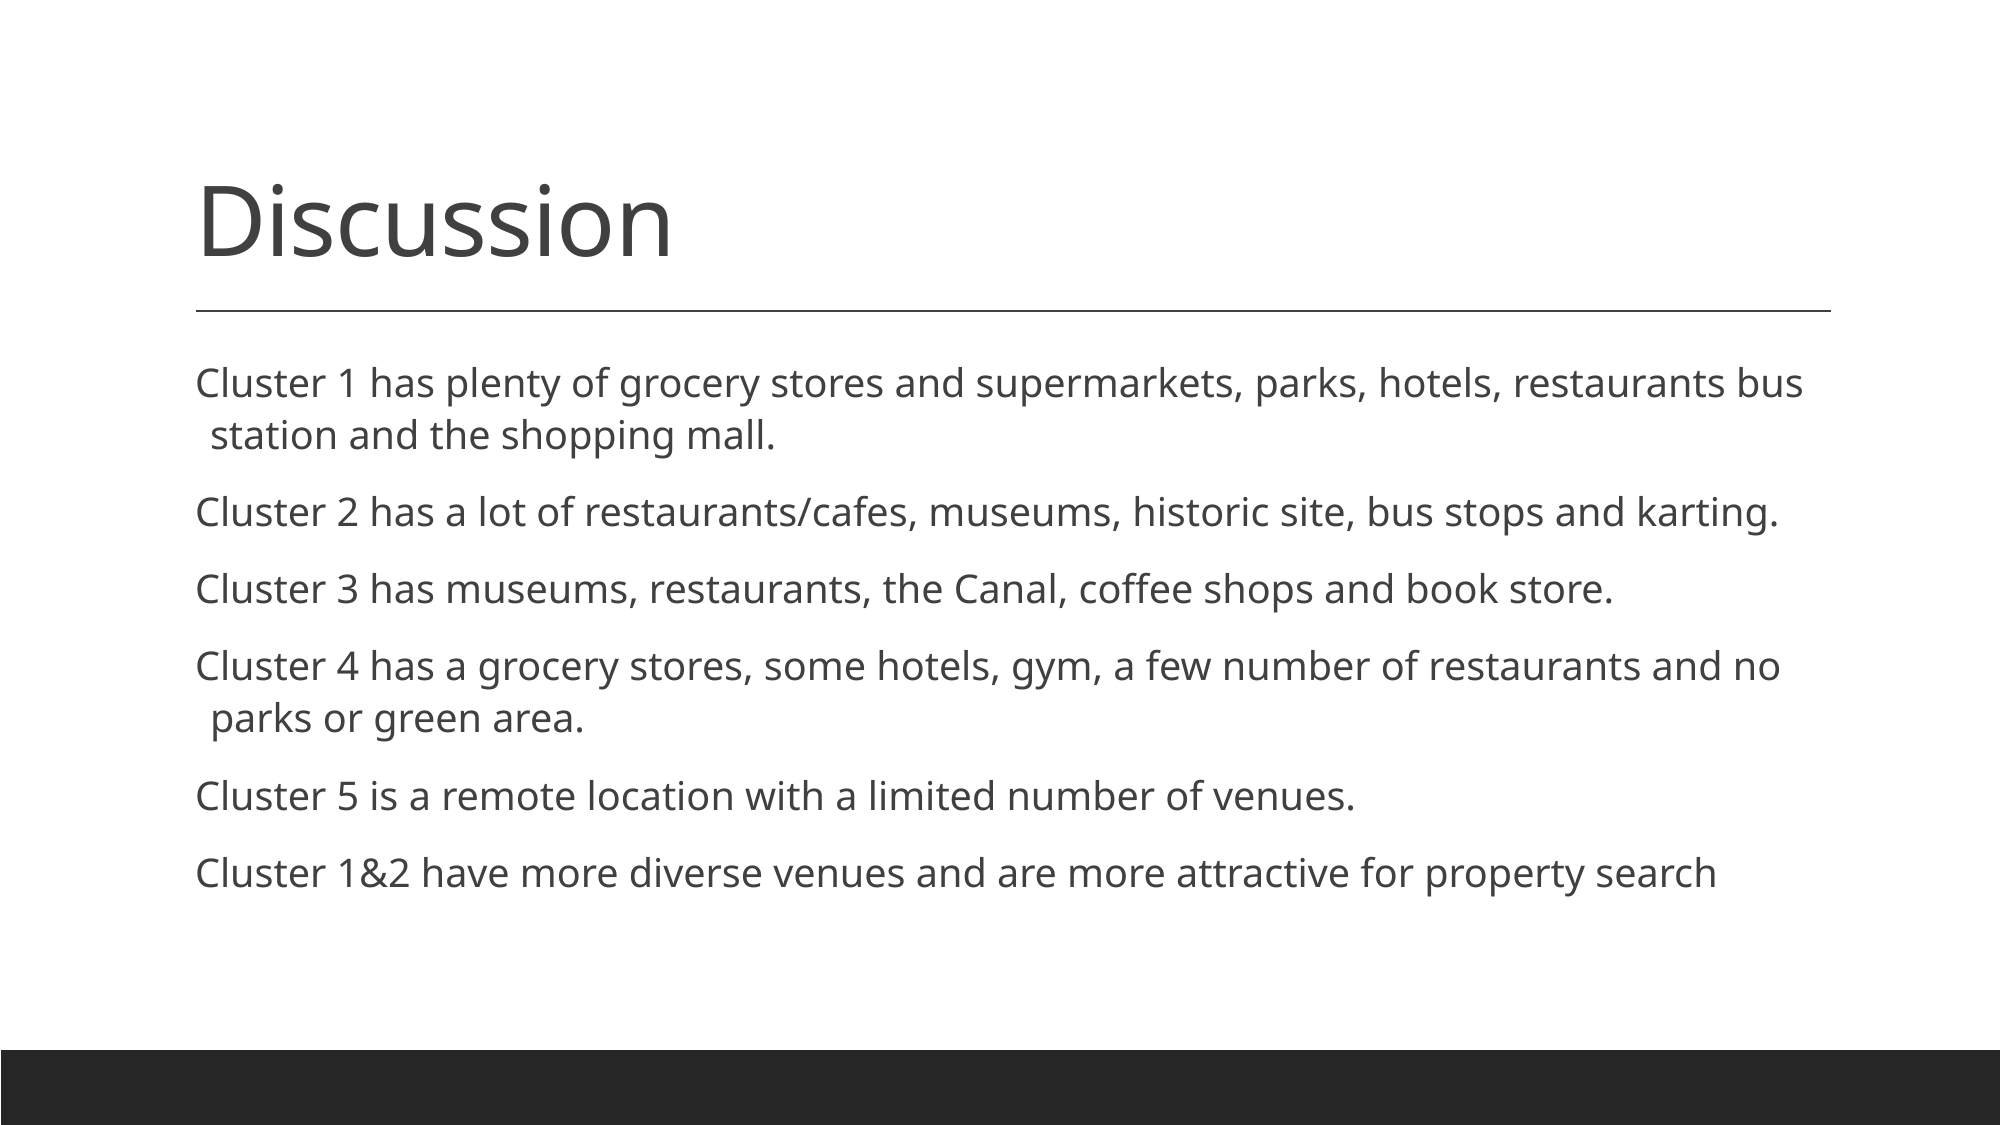

# Discussion
Cluster 1 has plenty of grocery stores and supermarkets, parks, hotels, restaurants bus station and the shopping mall.
Cluster 2 has a lot of restaurants/cafes, museums, historic site, bus stops and karting.
Cluster 3 has museums, restaurants, the Canal, coffee shops and book store.
Cluster 4 has a grocery stores, some hotels, gym, a few number of restaurants and no parks or green area.
Cluster 5 is a remote location with a limited number of venues.
Cluster 1&2 have more diverse venues and are more attractive for property search